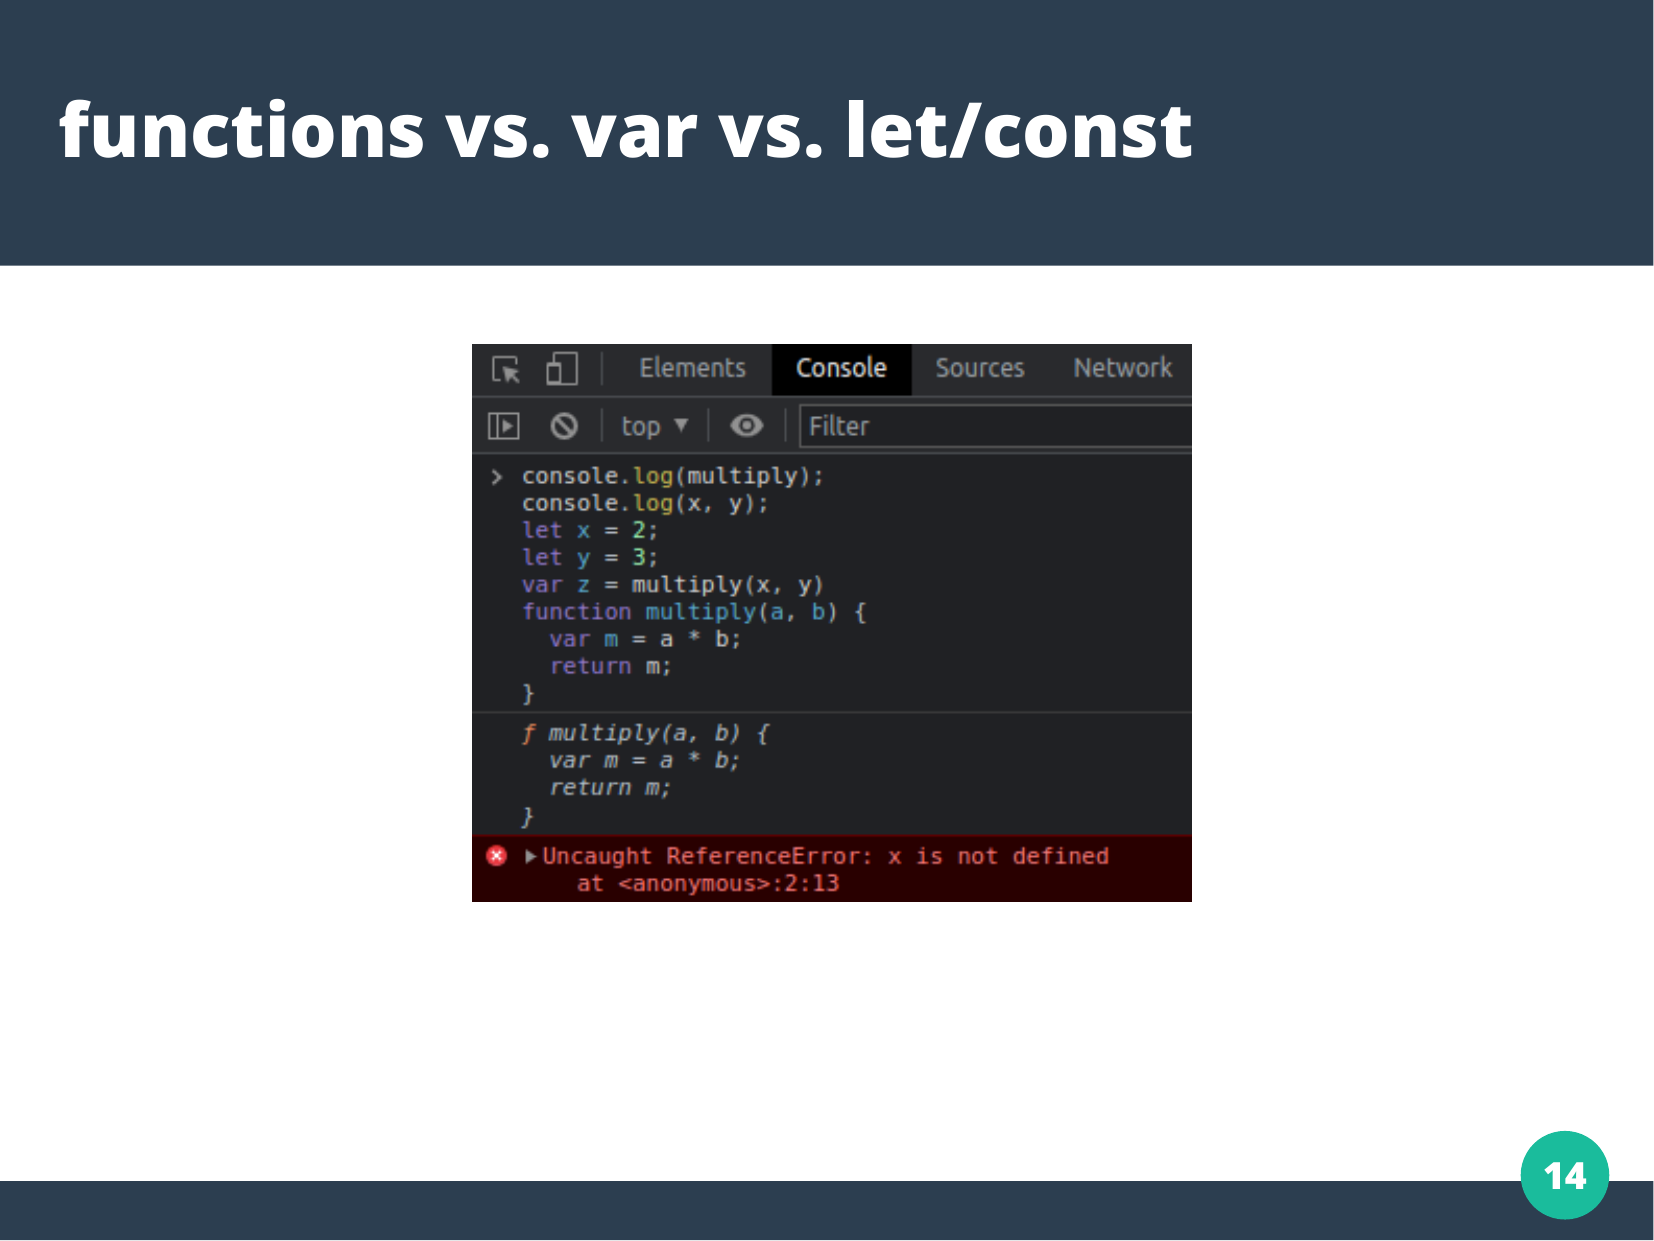

# functions vs. var vs. let/const
14